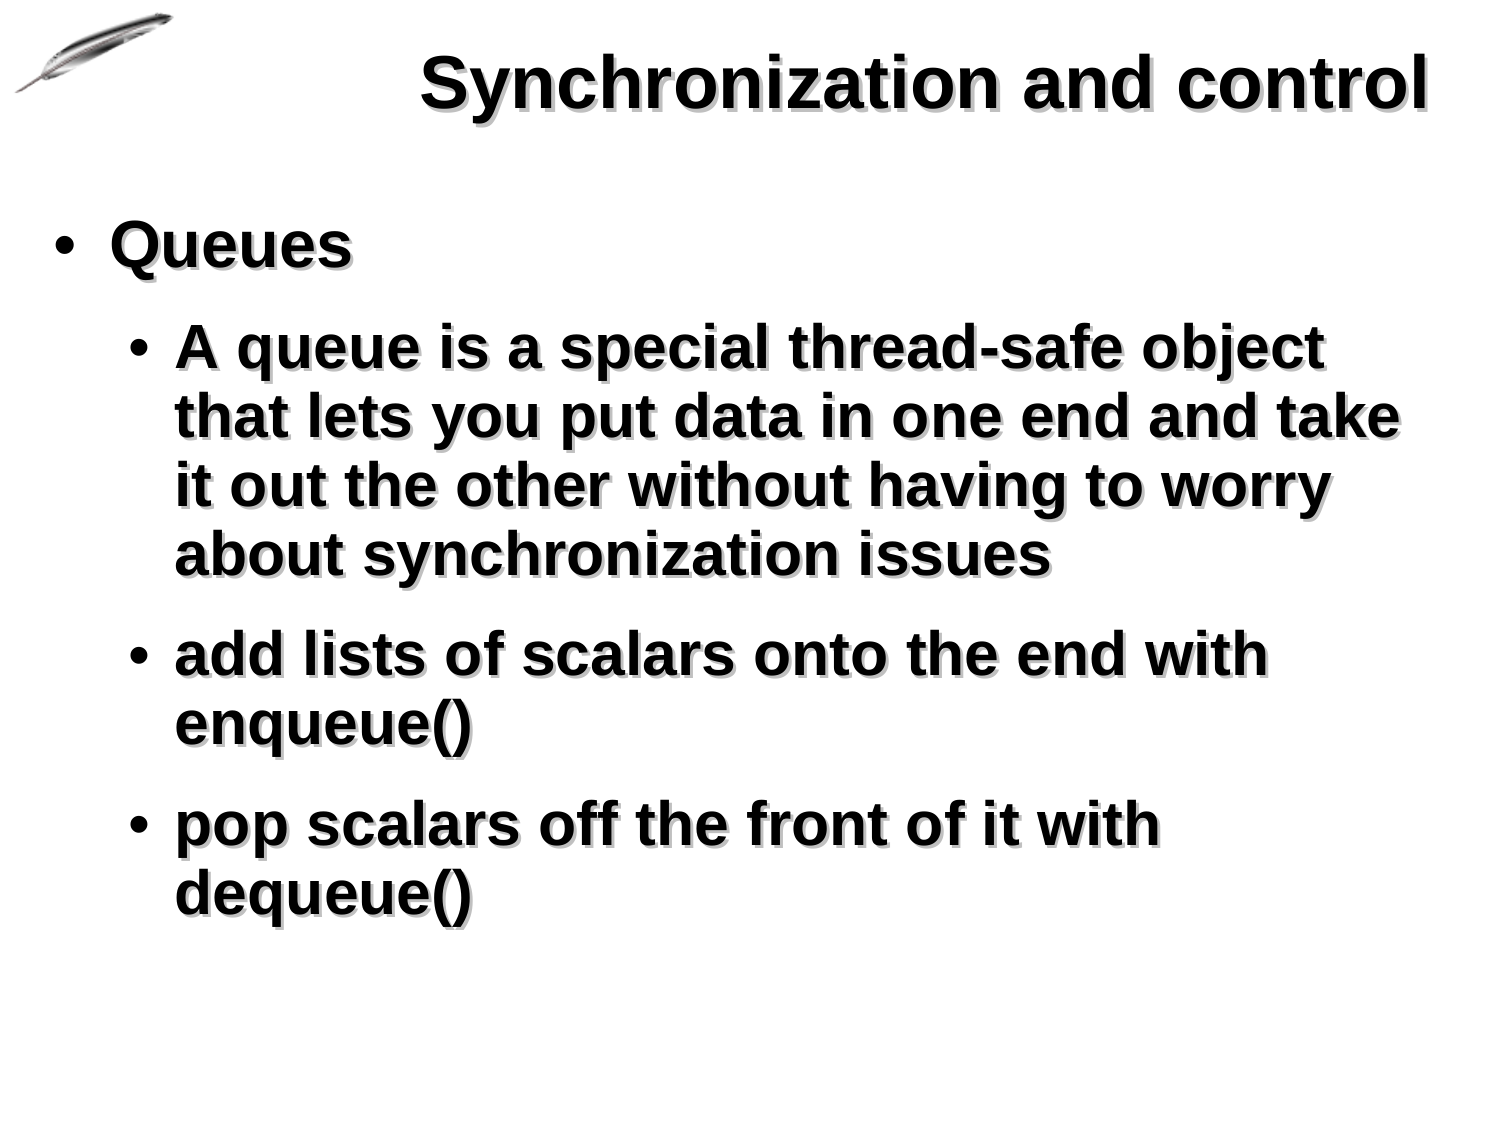

# Synchronization and control
Queues
A queue is a special thread-safe object that lets you put data in one end and take it out the other without having to worry about synchronization issues
add lists of scalars onto the end with enqueue()
pop scalars off the front of it with dequeue()